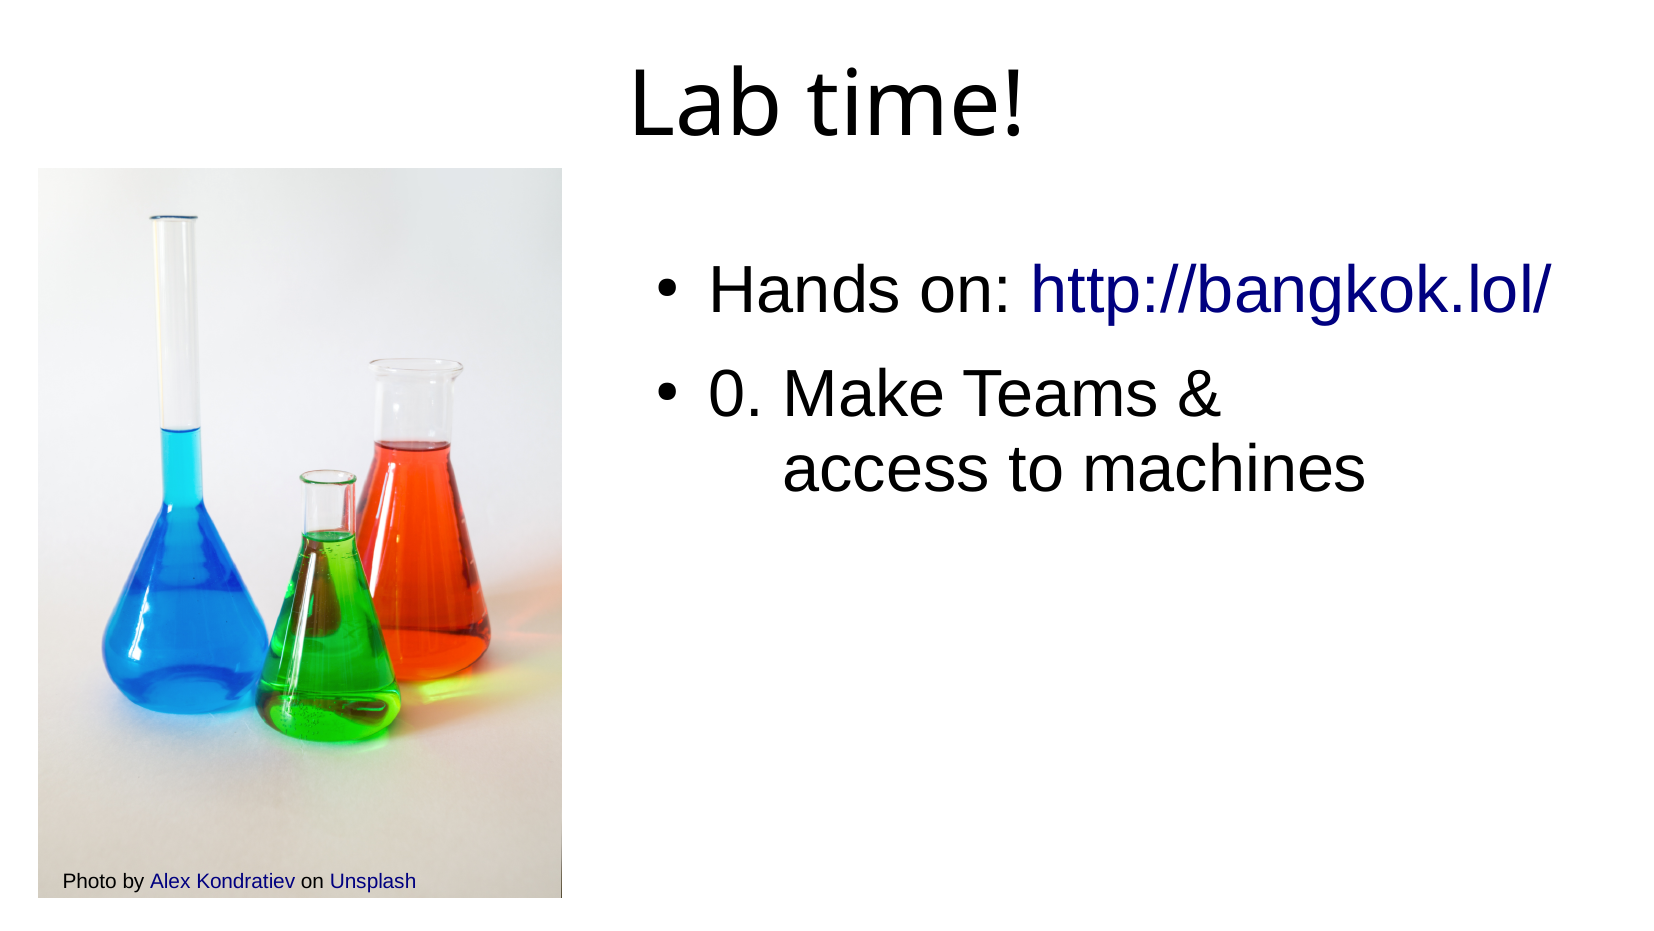

# Lab time!
Hands on: http://bangkok.lol/
0. Make Teams &
	access to machines
Photo by Alex Kondratiev on Unsplash